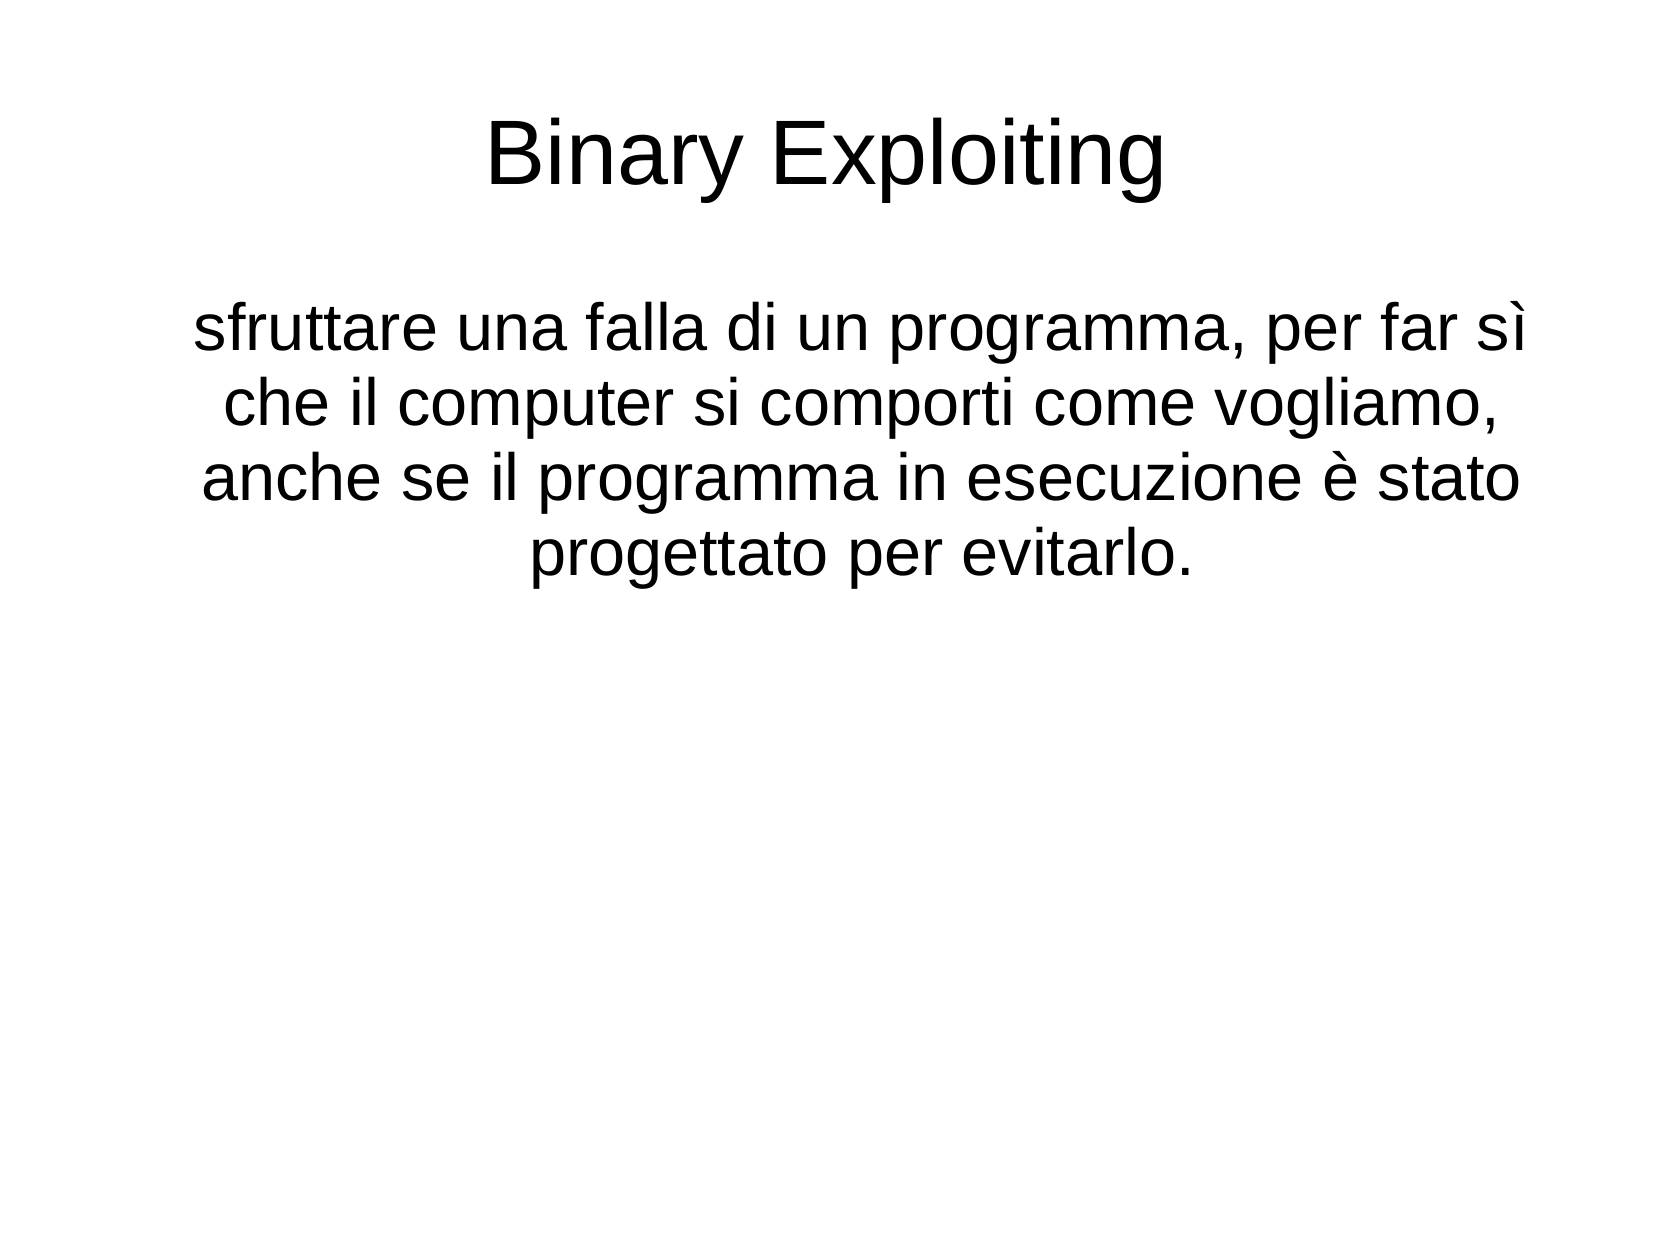

# Binary Exploiting
sfruttare una falla di un programma, per far sì che il computer si comporti come vogliamo, anche se il programma in esecuzione è stato progettato per evitarlo.